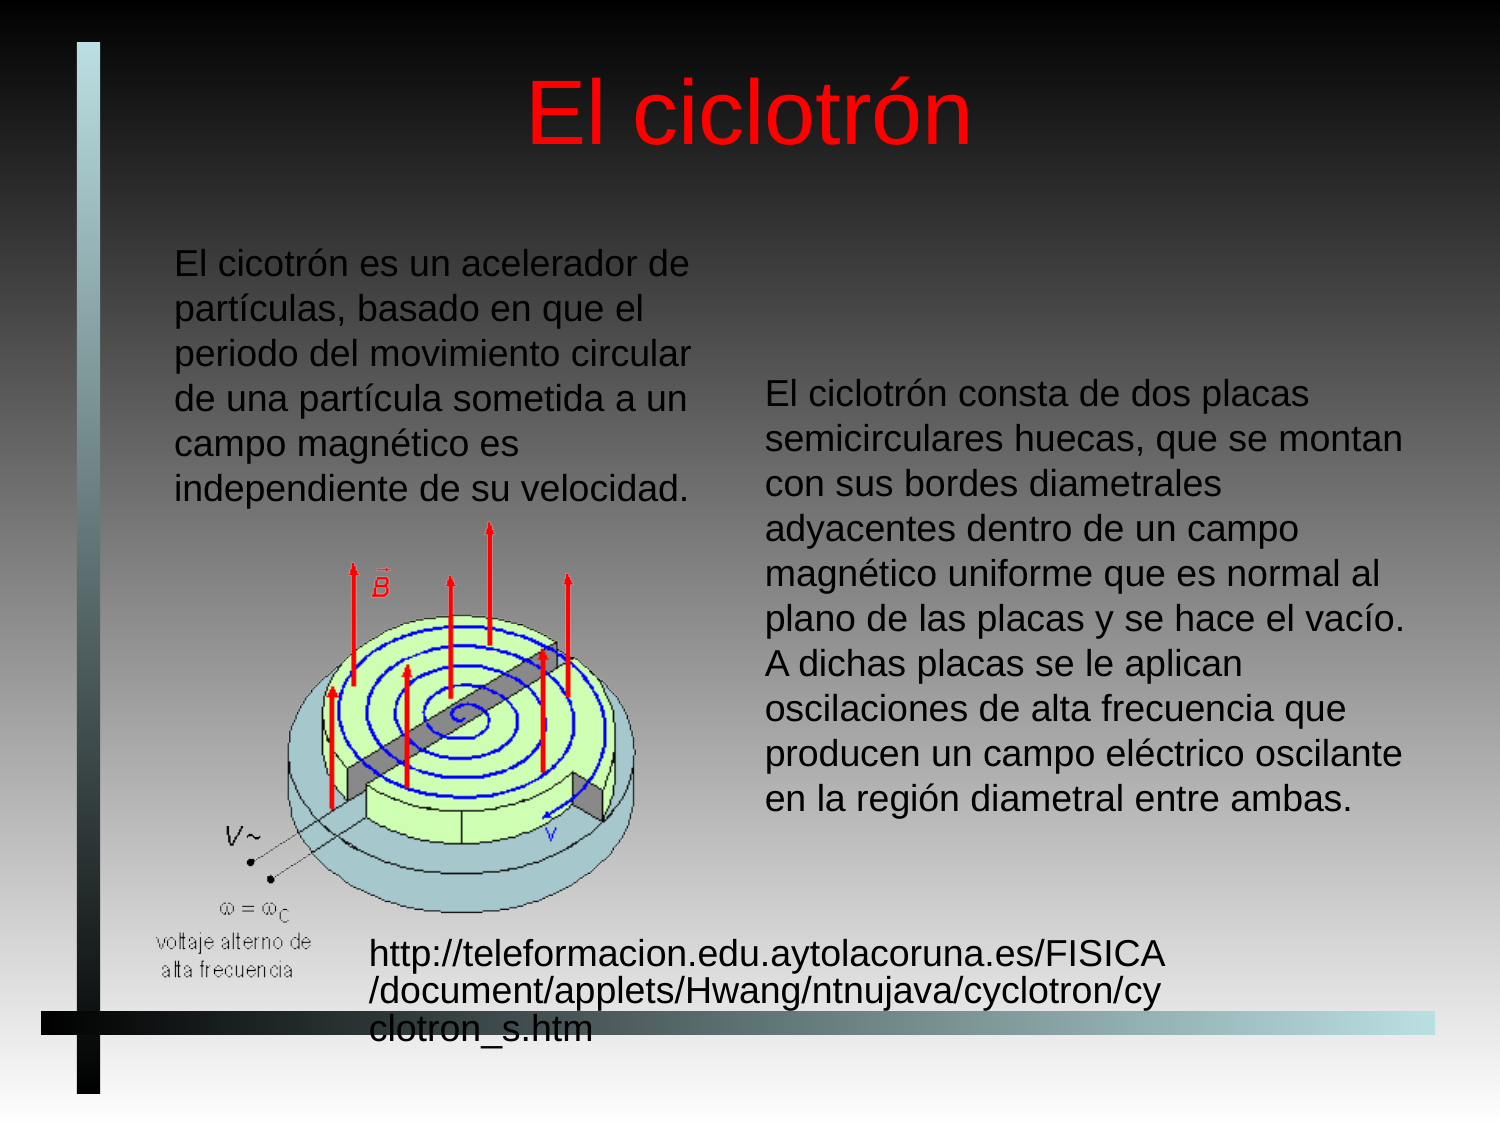

# El ciclotrón
El cicotrón es un acelerador de partículas, basado en que el periodo del movimiento circular de una partícula sometida a un campo magnético es independiente de su velocidad.
El ciclotrón consta de dos placas semicirculares huecas, que se montan con sus bordes diametrales adyacentes dentro de un campo magnético uniforme que es normal al plano de las placas y se hace el vacío. A dichas placas se le aplican oscilaciones de alta frecuencia que producen un campo eléctrico oscilante en la región diametral entre ambas.
http://teleformacion.edu.aytolacoruna.es/FISICA/document/applets/Hwang/ntnujava/cyclotron/cyclotron_s.htm